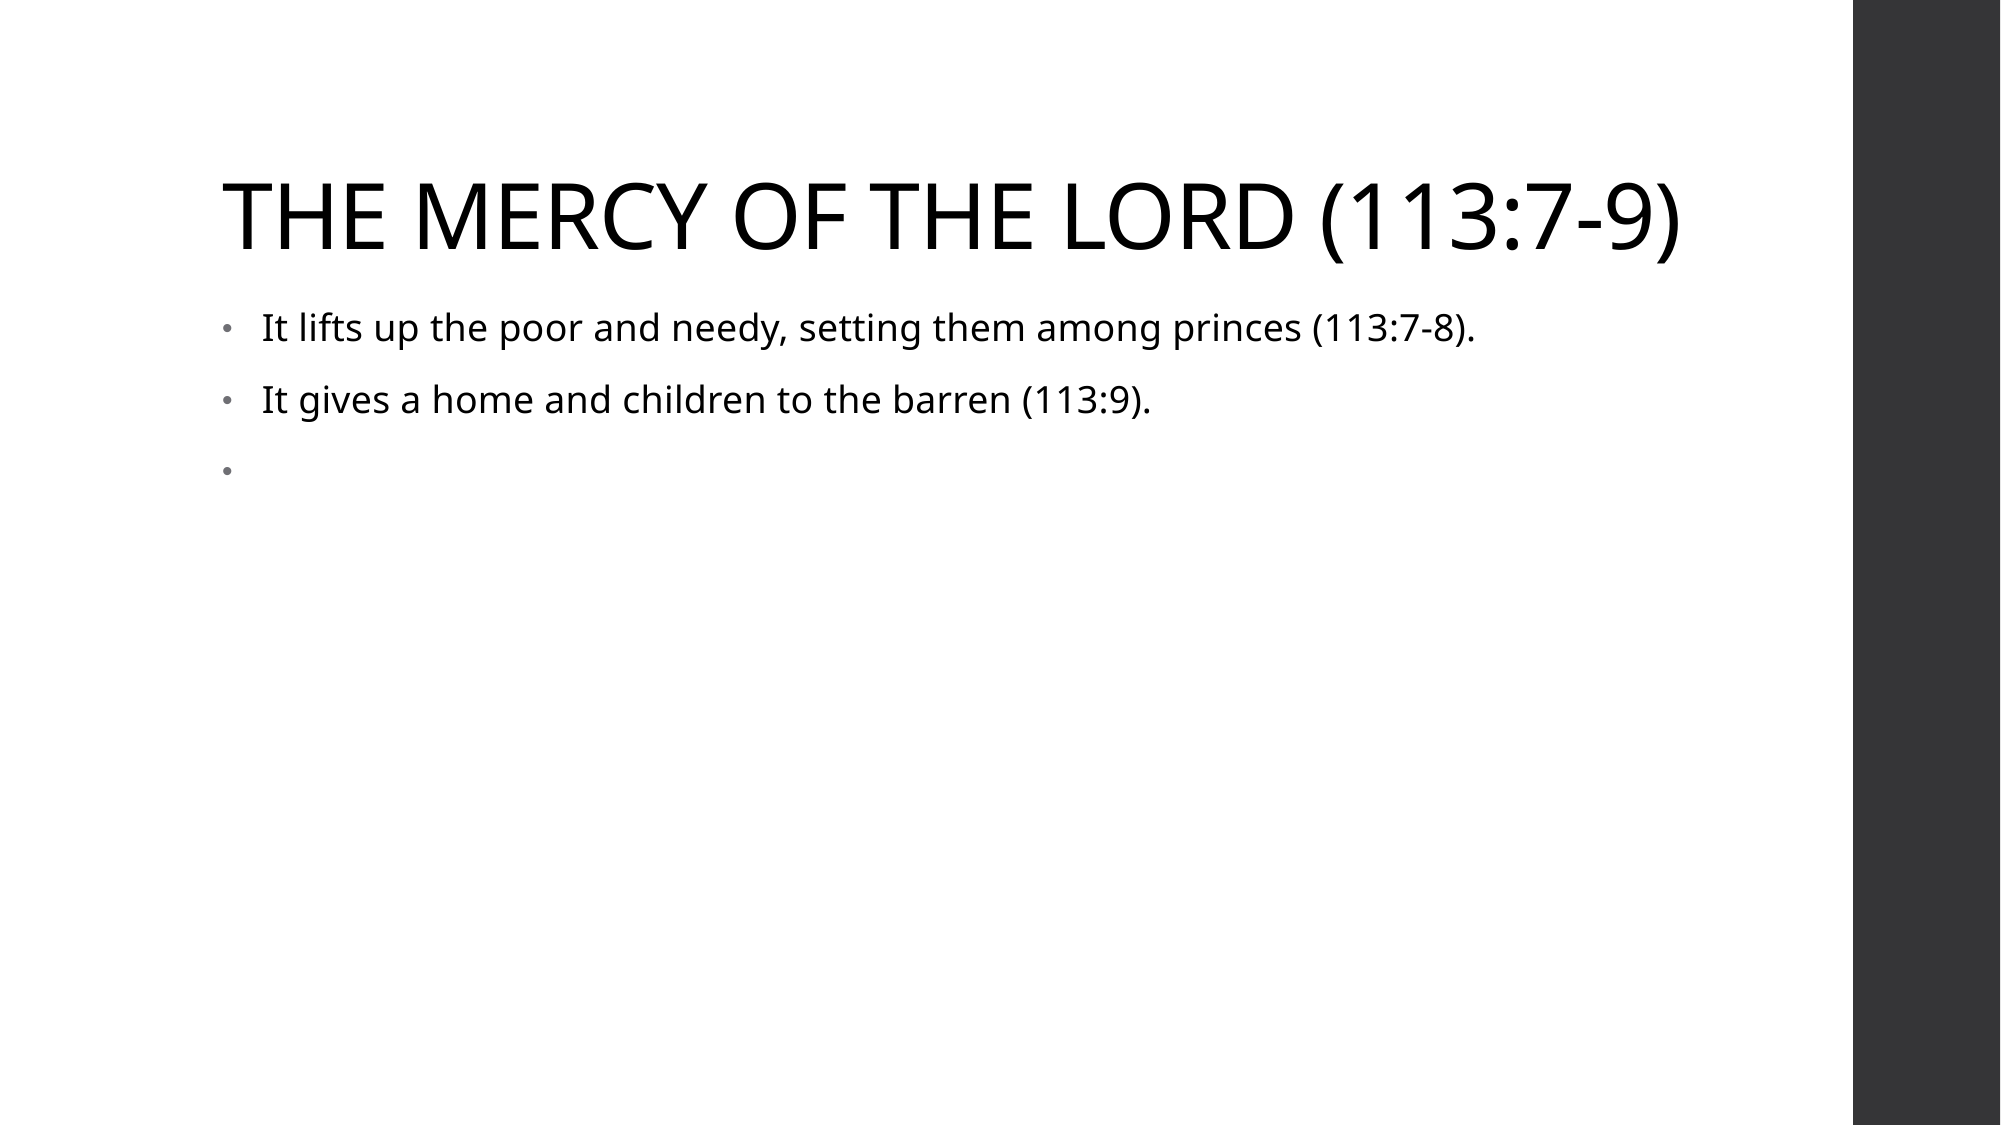

# THE MERCY OF THE LORD (113:7-9)
 It lifts up the poor and needy, setting them among princes (113:7-8).
 It gives a home and children to the barren (113:9).